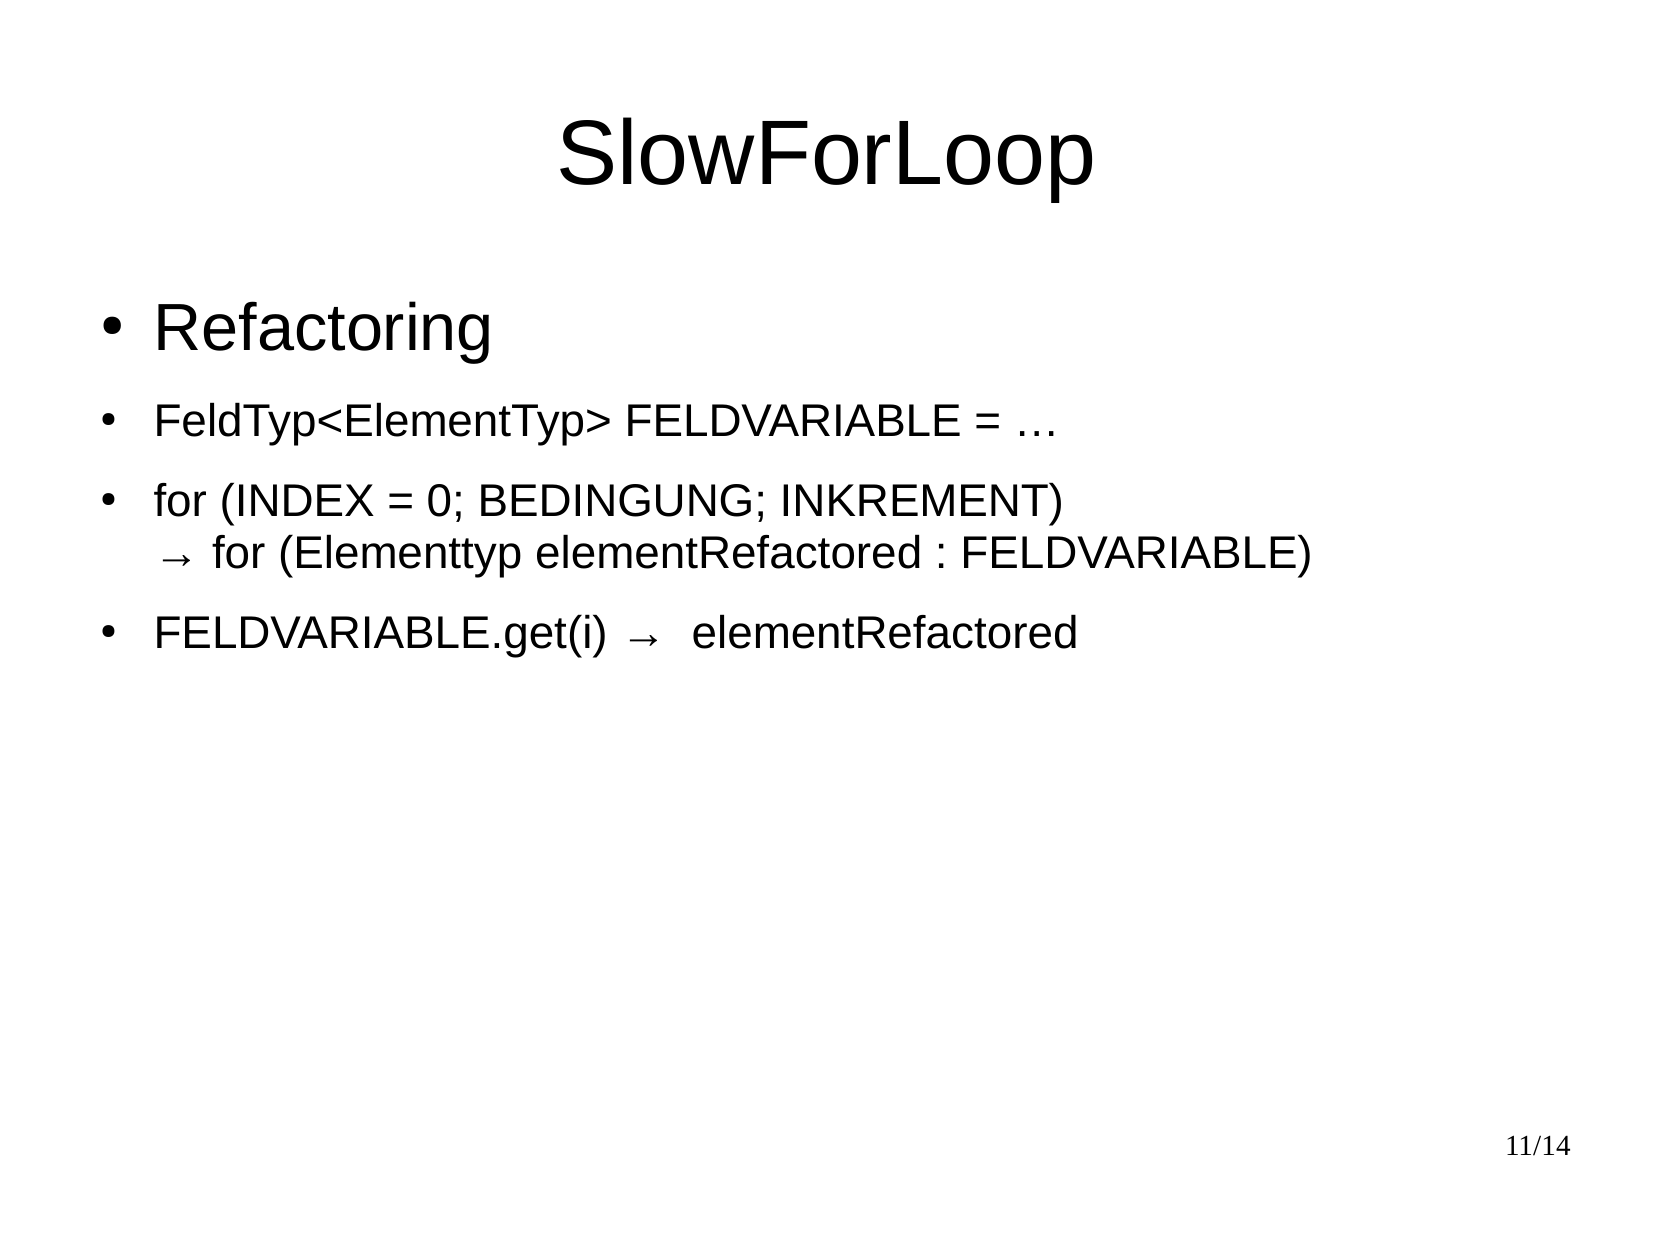

# SlowForLoop
Refactoring
FeldTyp<ElementTyp> FELDVARIABLE = …
for (INDEX = 0; BEDINGUNG; INKREMENT)
→ for (Elementtyp elementRefactored : FELDVARIABLE)
FELDVARIABLE.get(i) → elementRefactored
11